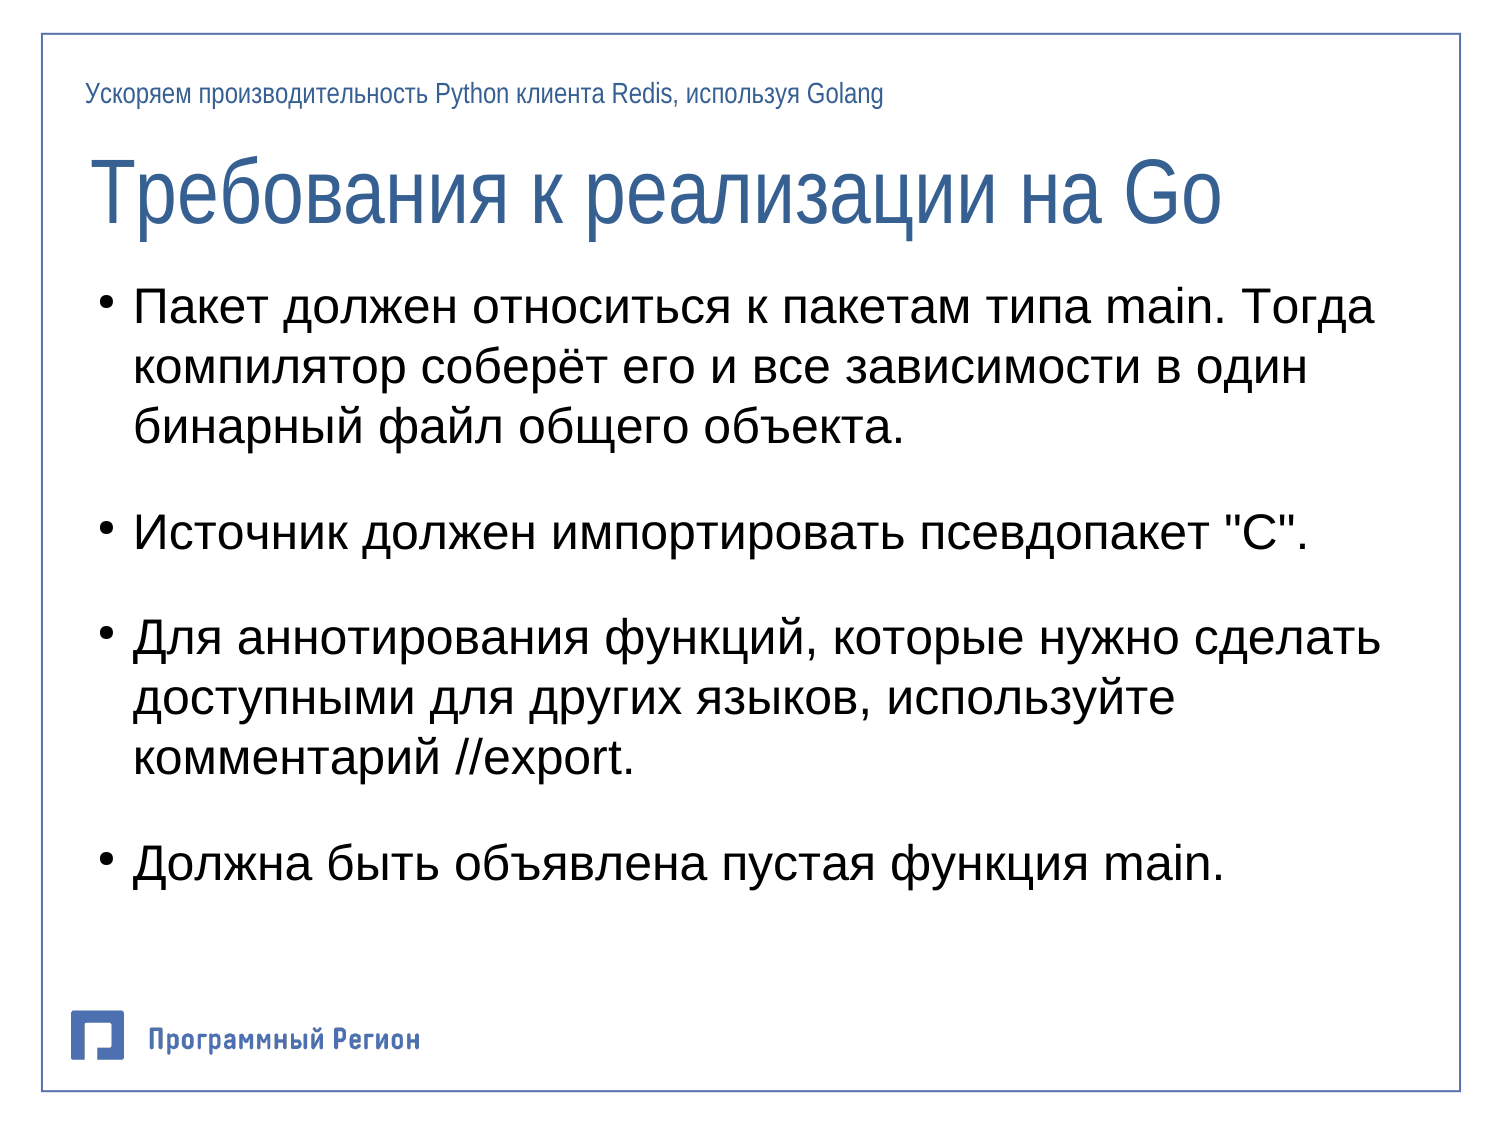

Ускоряем производительность Python клиента Redis, используя Golang
Требования к реализации на Go
Пакет должен относиться к пакетам типа main. Тогда компилятор соберёт его и все зависимости в один бинарный файл общего объекта.
Источник должен импортировать псевдопакет "C".
Для аннотирования функций, которые нужно сделать доступными для других языков, используйте комментарий //export.
Должна быть объявлена пустая функция main.